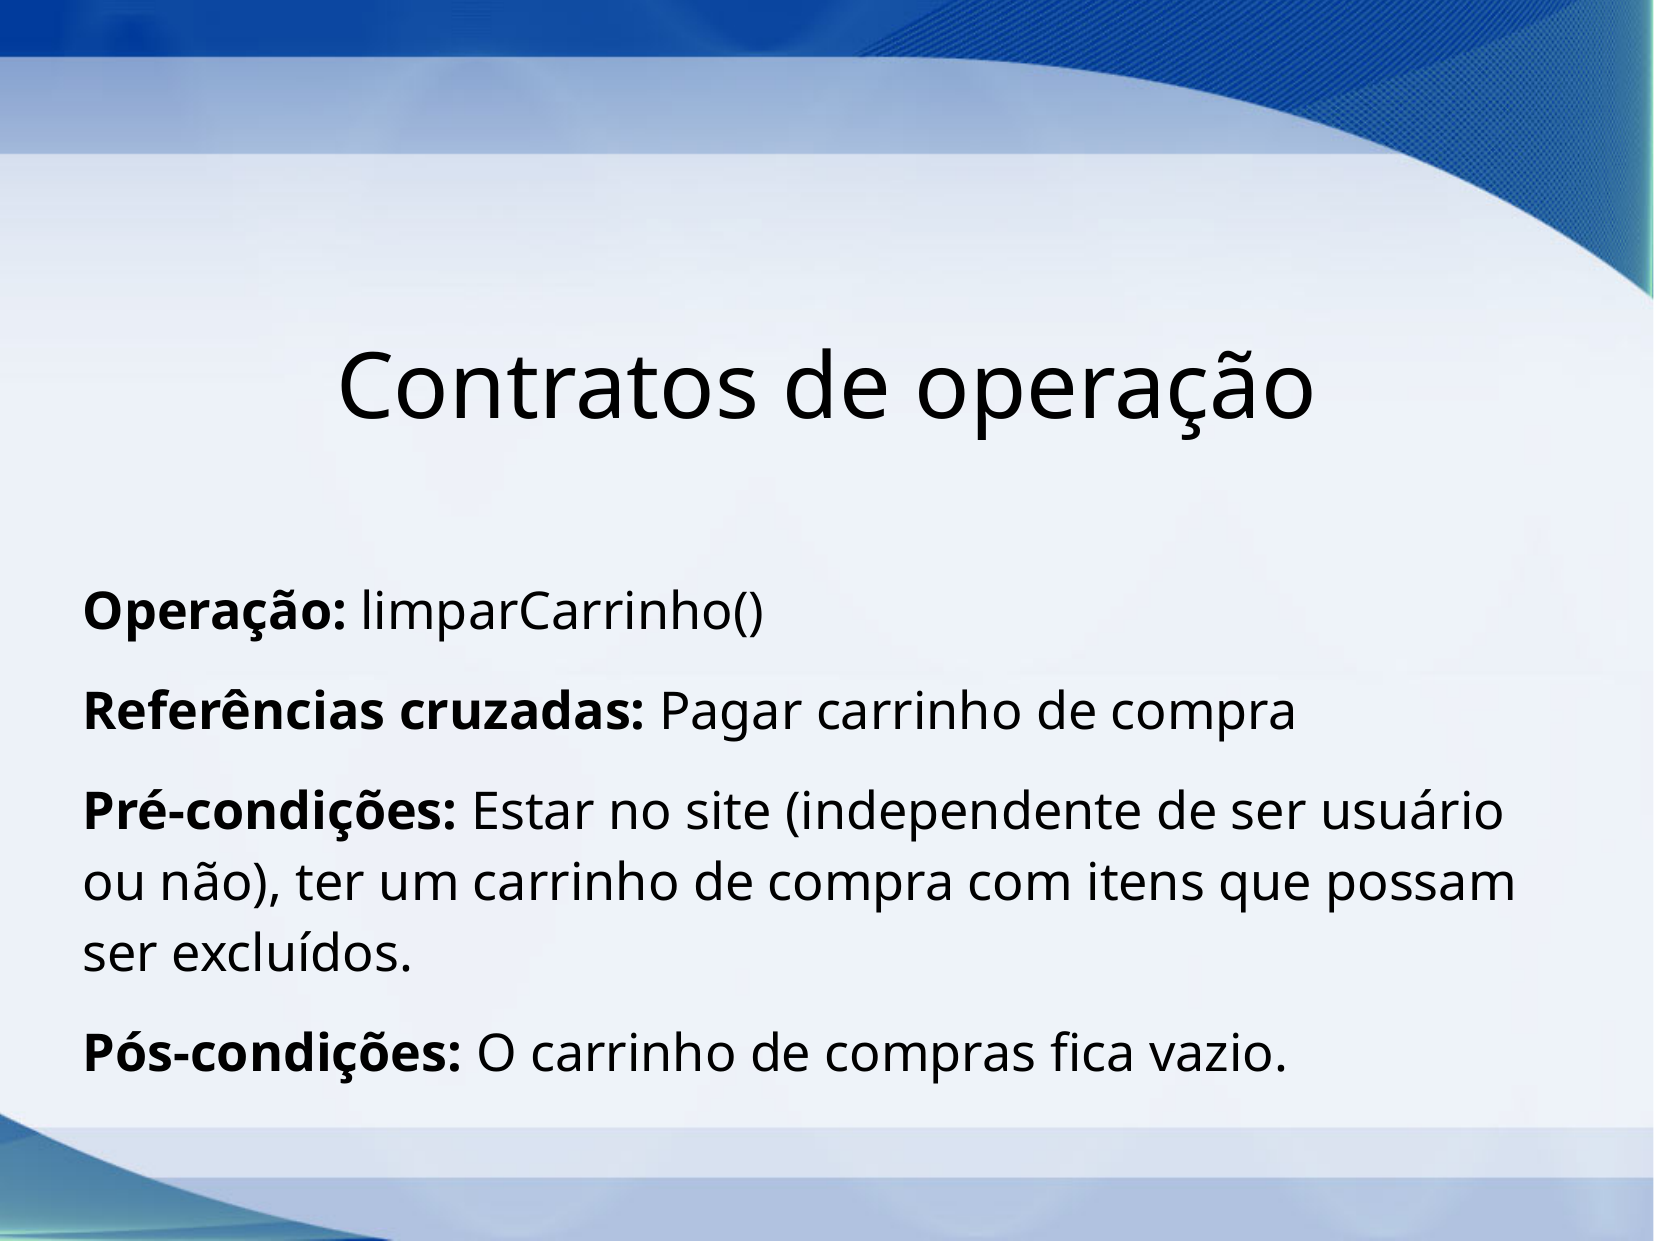

# Contratos de operação
Operação: limparCarrinho()
Referências cruzadas: Pagar carrinho de compra
Pré-condições: Estar no site (independente de ser usuário ou não), ter um carrinho de compra com itens que possam ser excluídos.
Pós-condições: O carrinho de compras fica vazio.